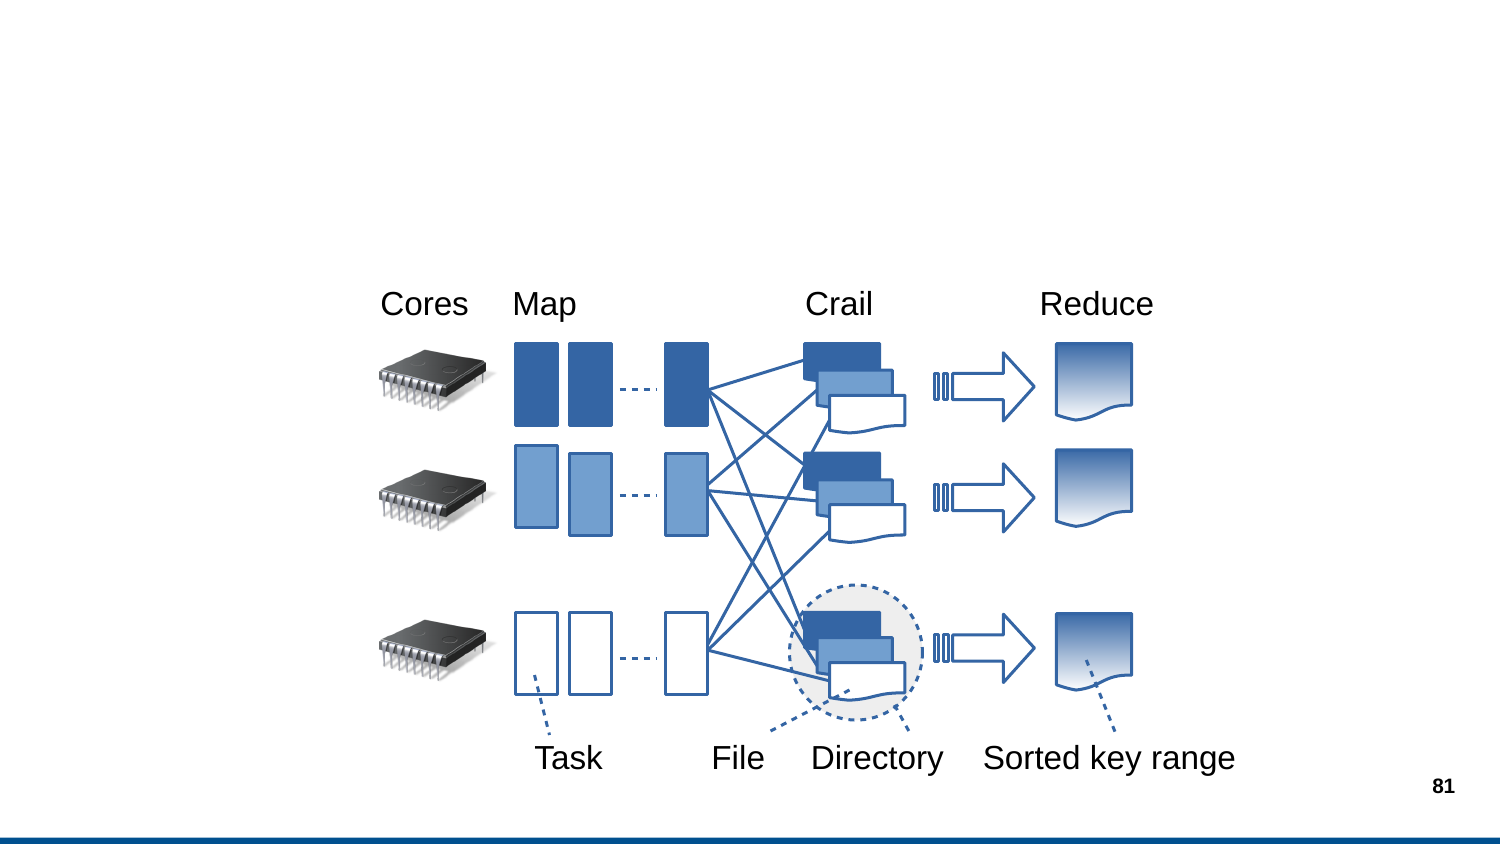

#
Cores
Map
Crail
Reduce
Task
File
Directory
Sorted key range
81